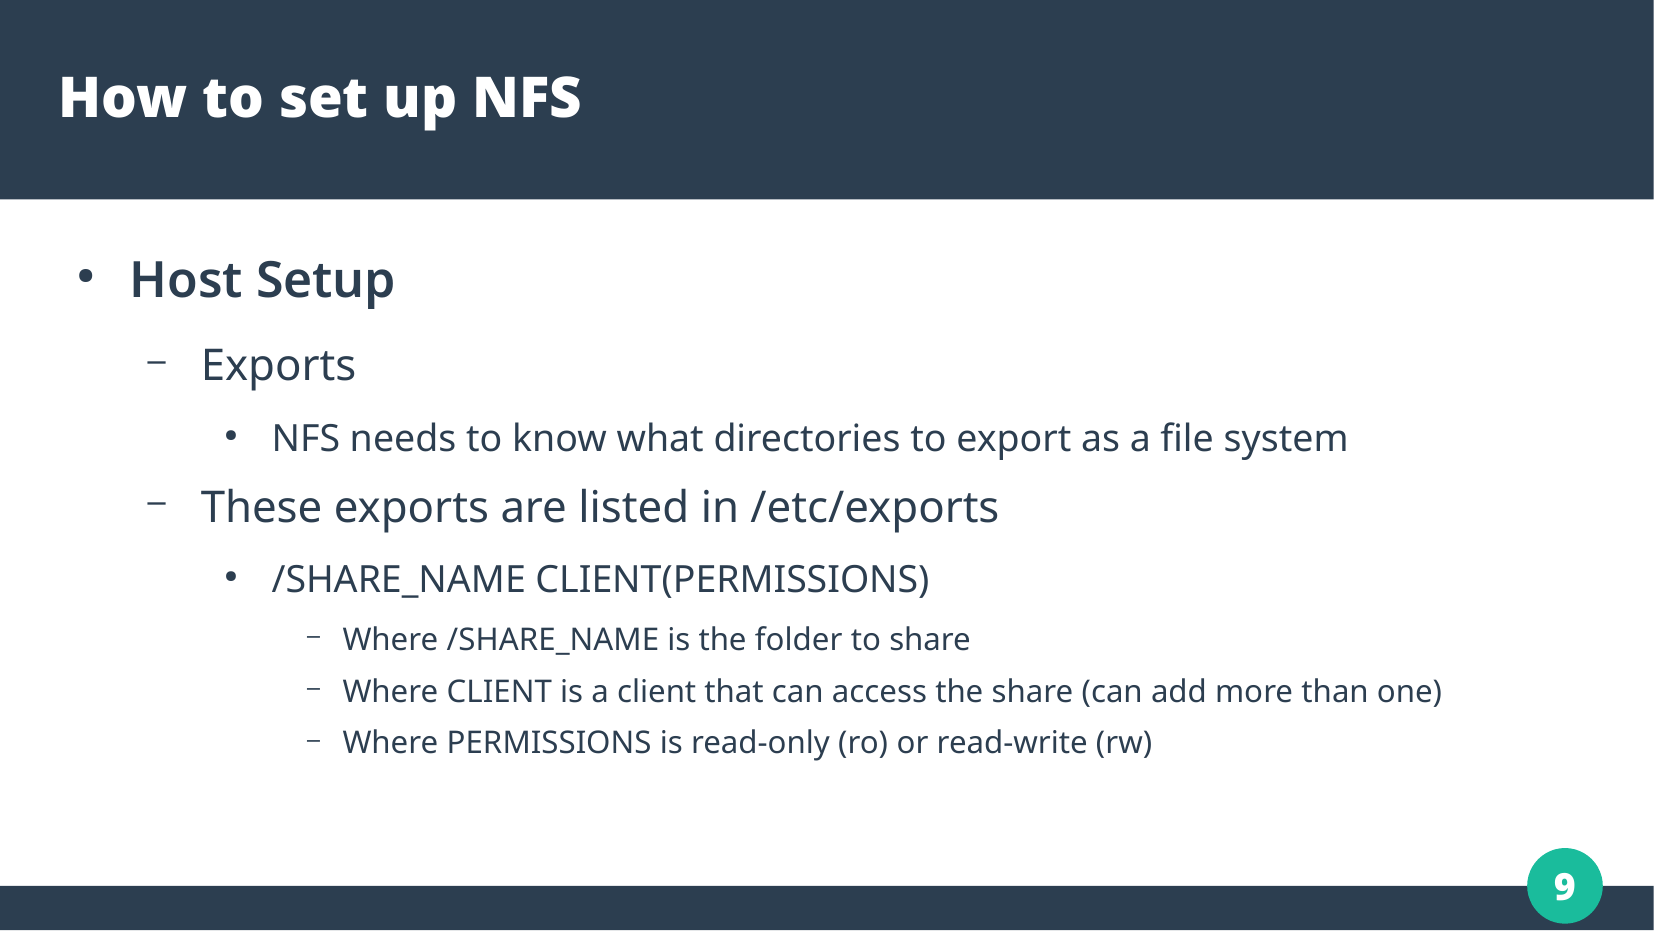

# How to set up NFS
Host Setup
Exports
NFS needs to know what directories to export as a file system
These exports are listed in /etc/exports
/SHARE_NAME CLIENT(PERMISSIONS)
Where /SHARE_NAME is the folder to share
Where CLIENT is a client that can access the share (can add more than one)
Where PERMISSIONS is read-only (ro) or read-write (rw)